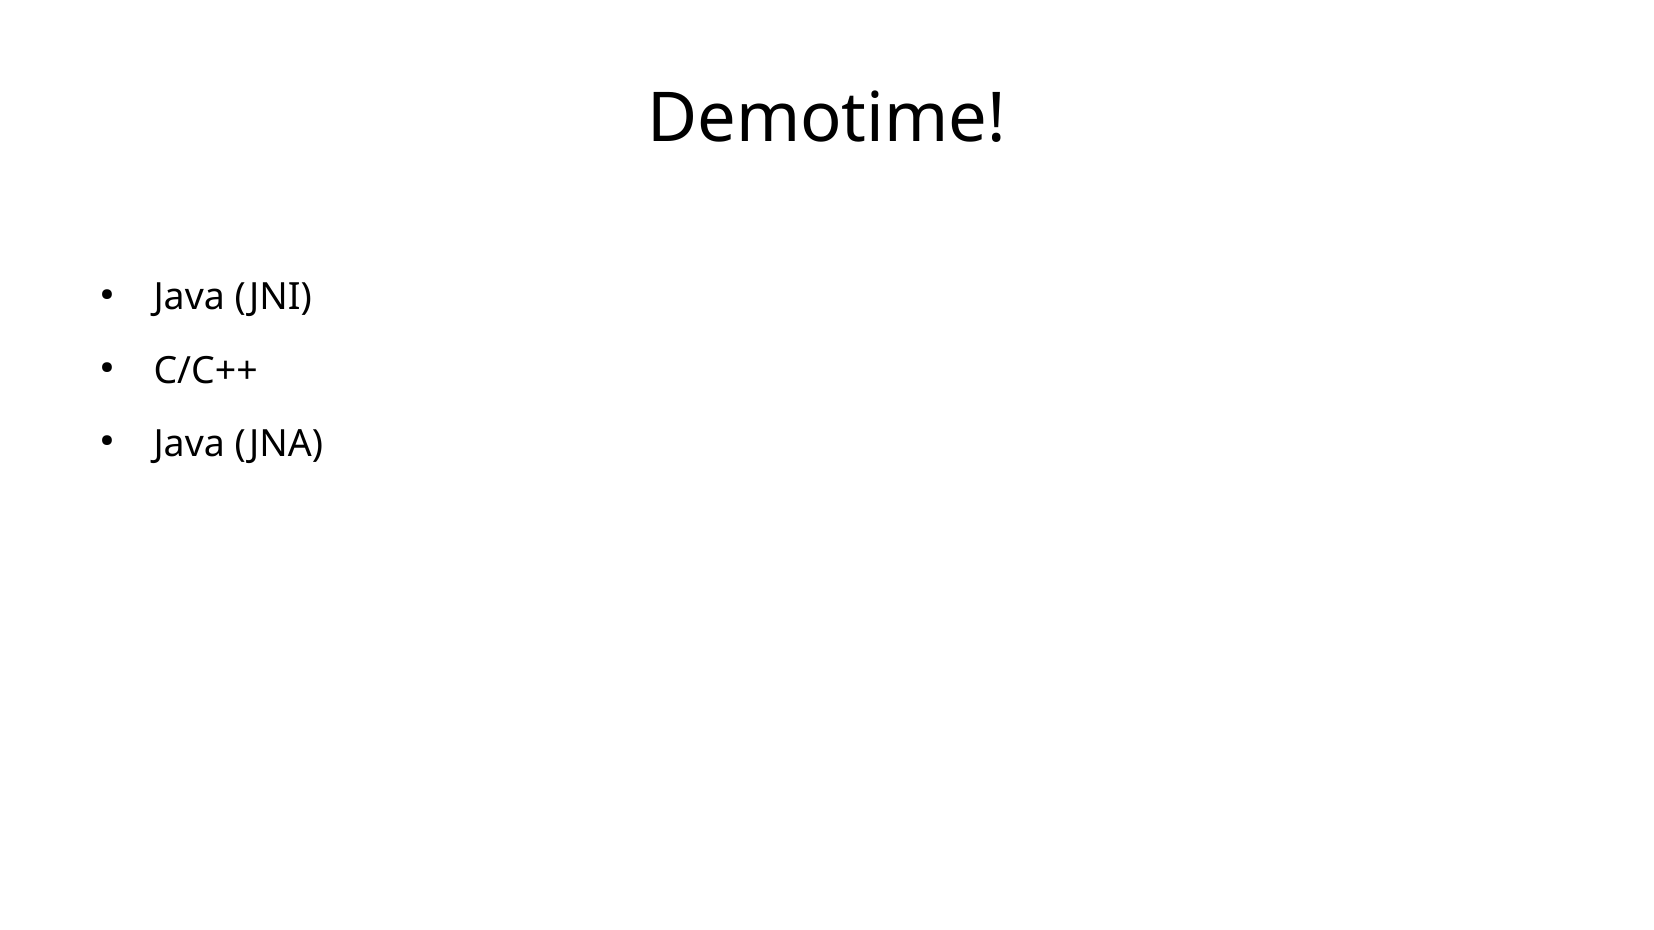

# Demotime!
Java (JNI)
C/C++
Java (JNA)